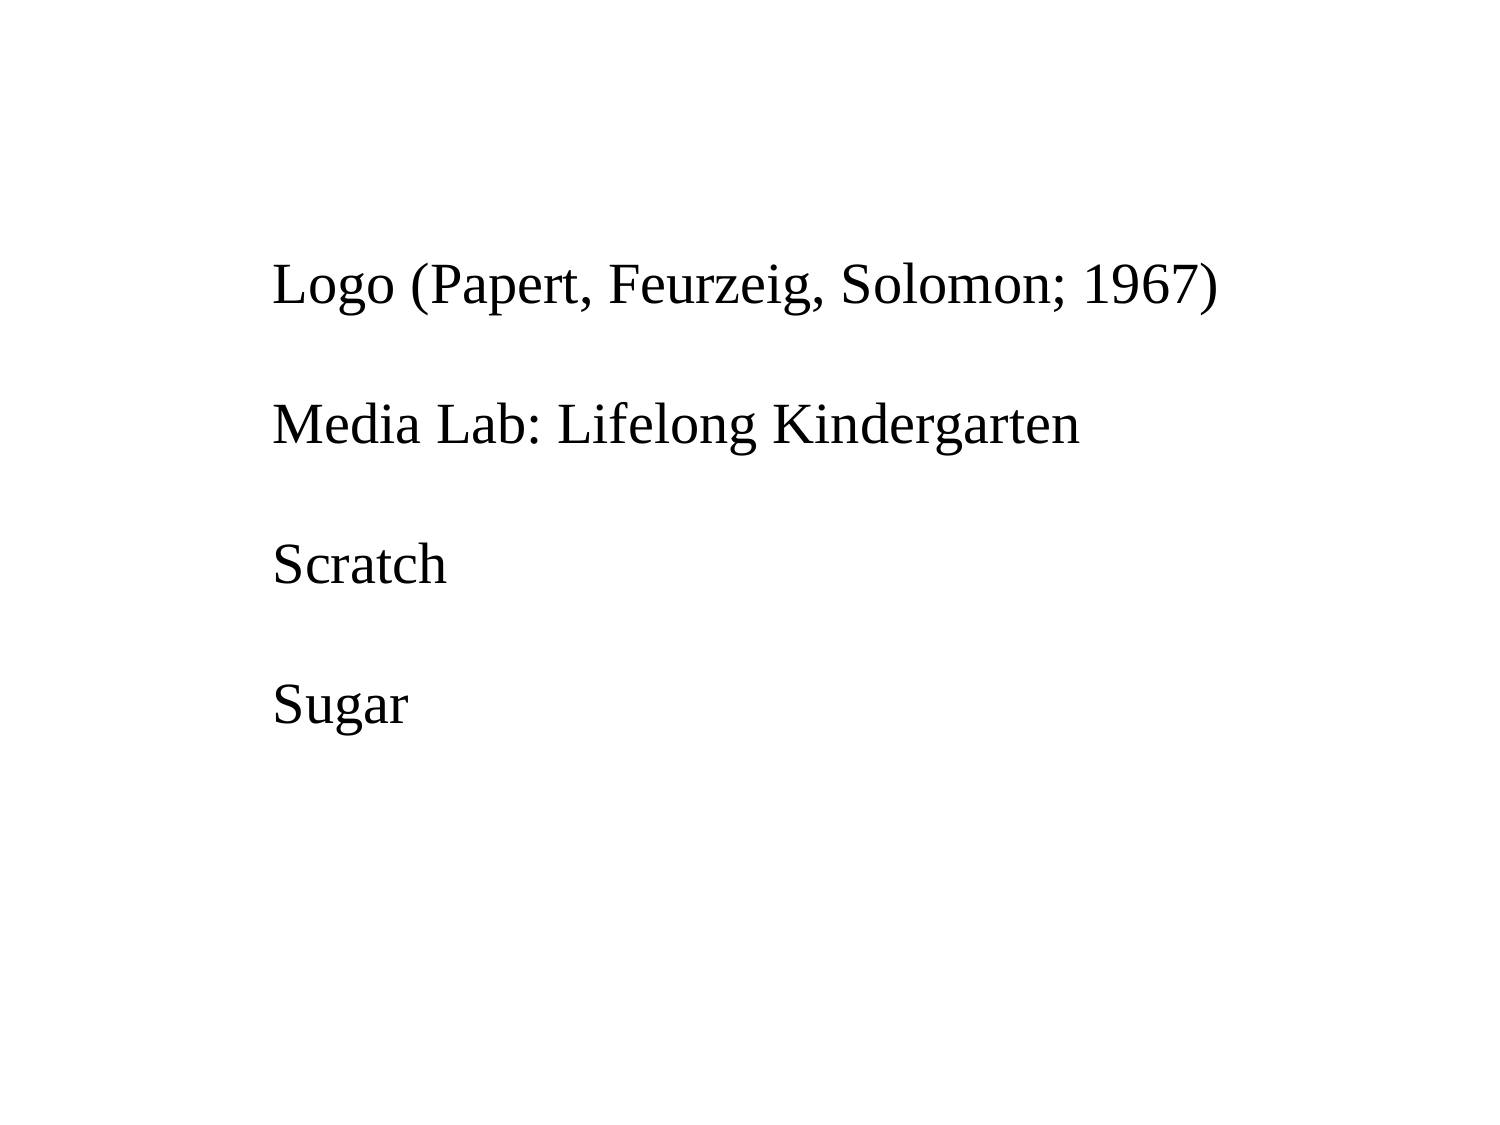

# Logo (Papert, Feurzeig, Solomon; 1967) Media Lab: Lifelong Kindergarten Scratch Sugar